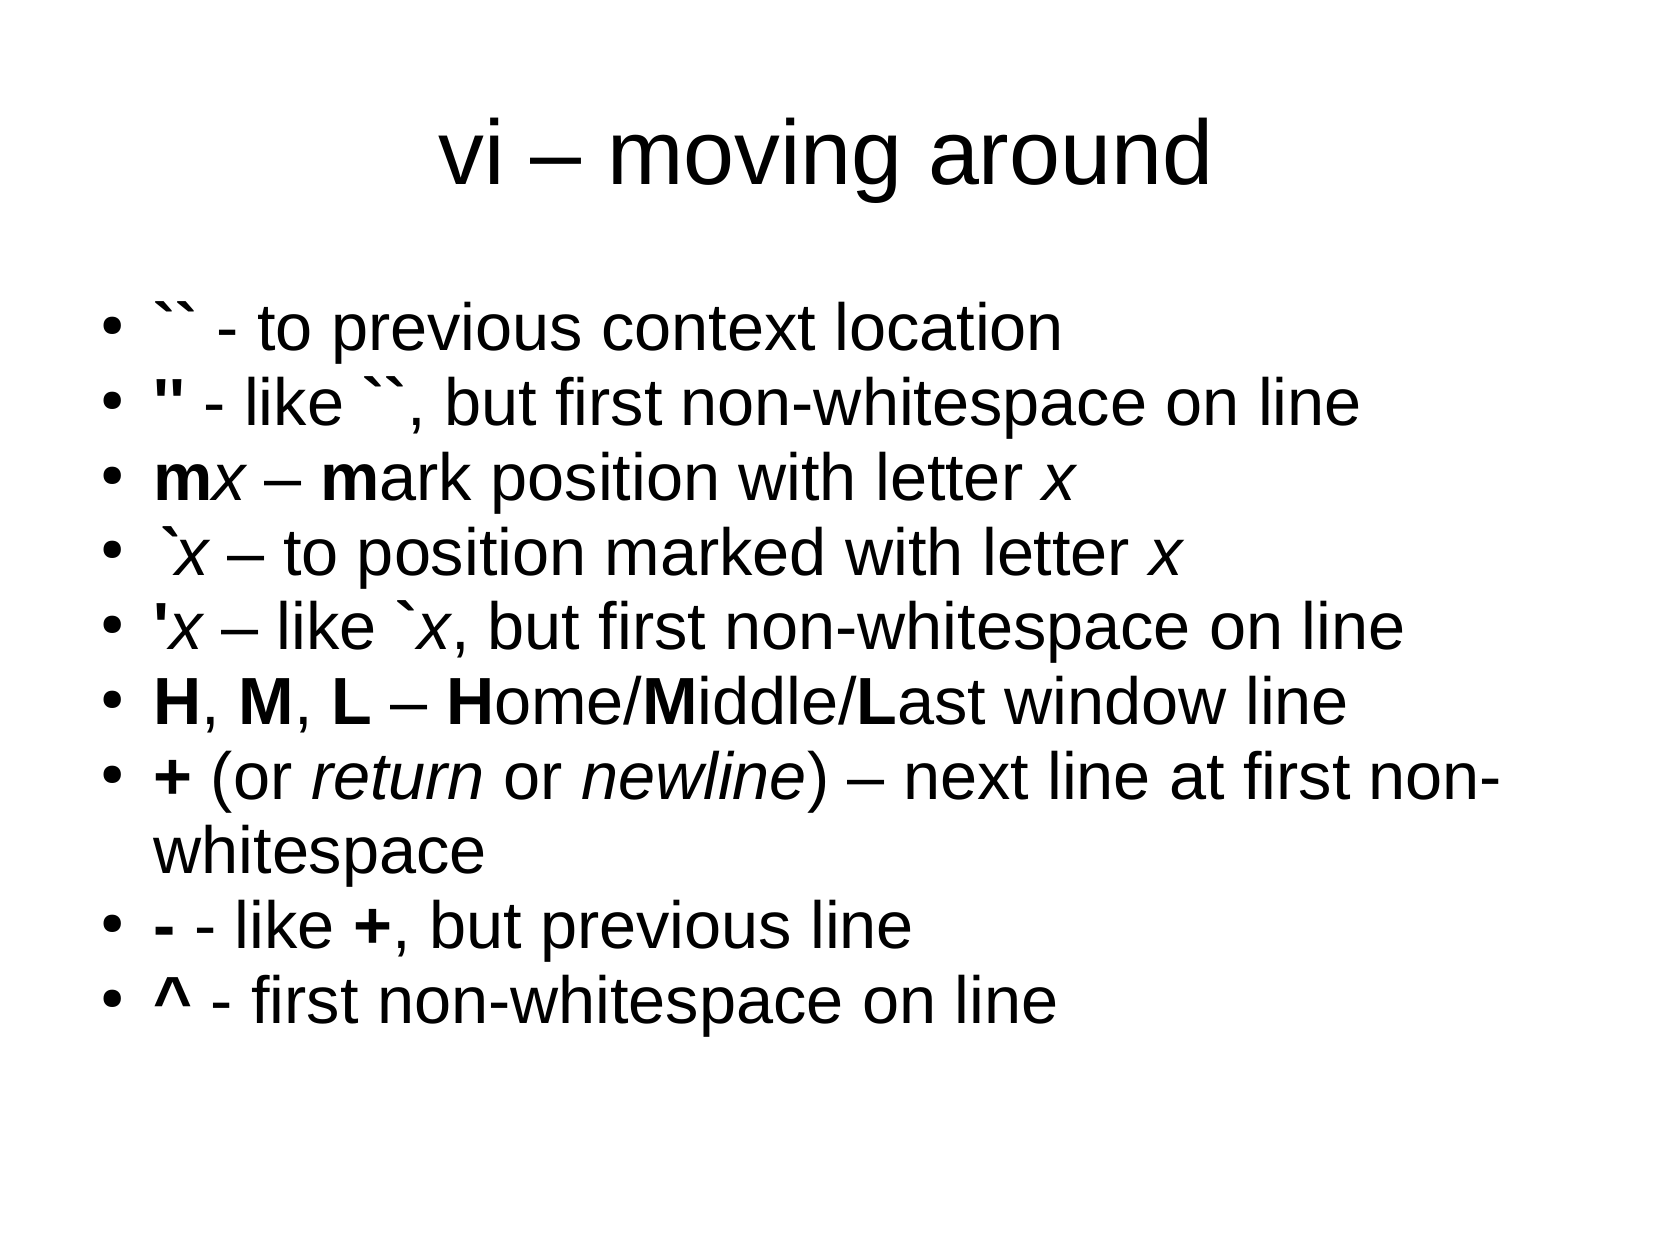

# vi – moving around
`` - to previous context location
'' - like ``, but first non-whitespace on line
mx – mark position with letter x
`x – to position marked with letter x
'x – like `x, but first non-whitespace on line
H, M, L – Home/Middle/Last window line
+ (or return or newline) – next line at first non-whitespace
- - like +, but previous line
^ - first non-whitespace on line